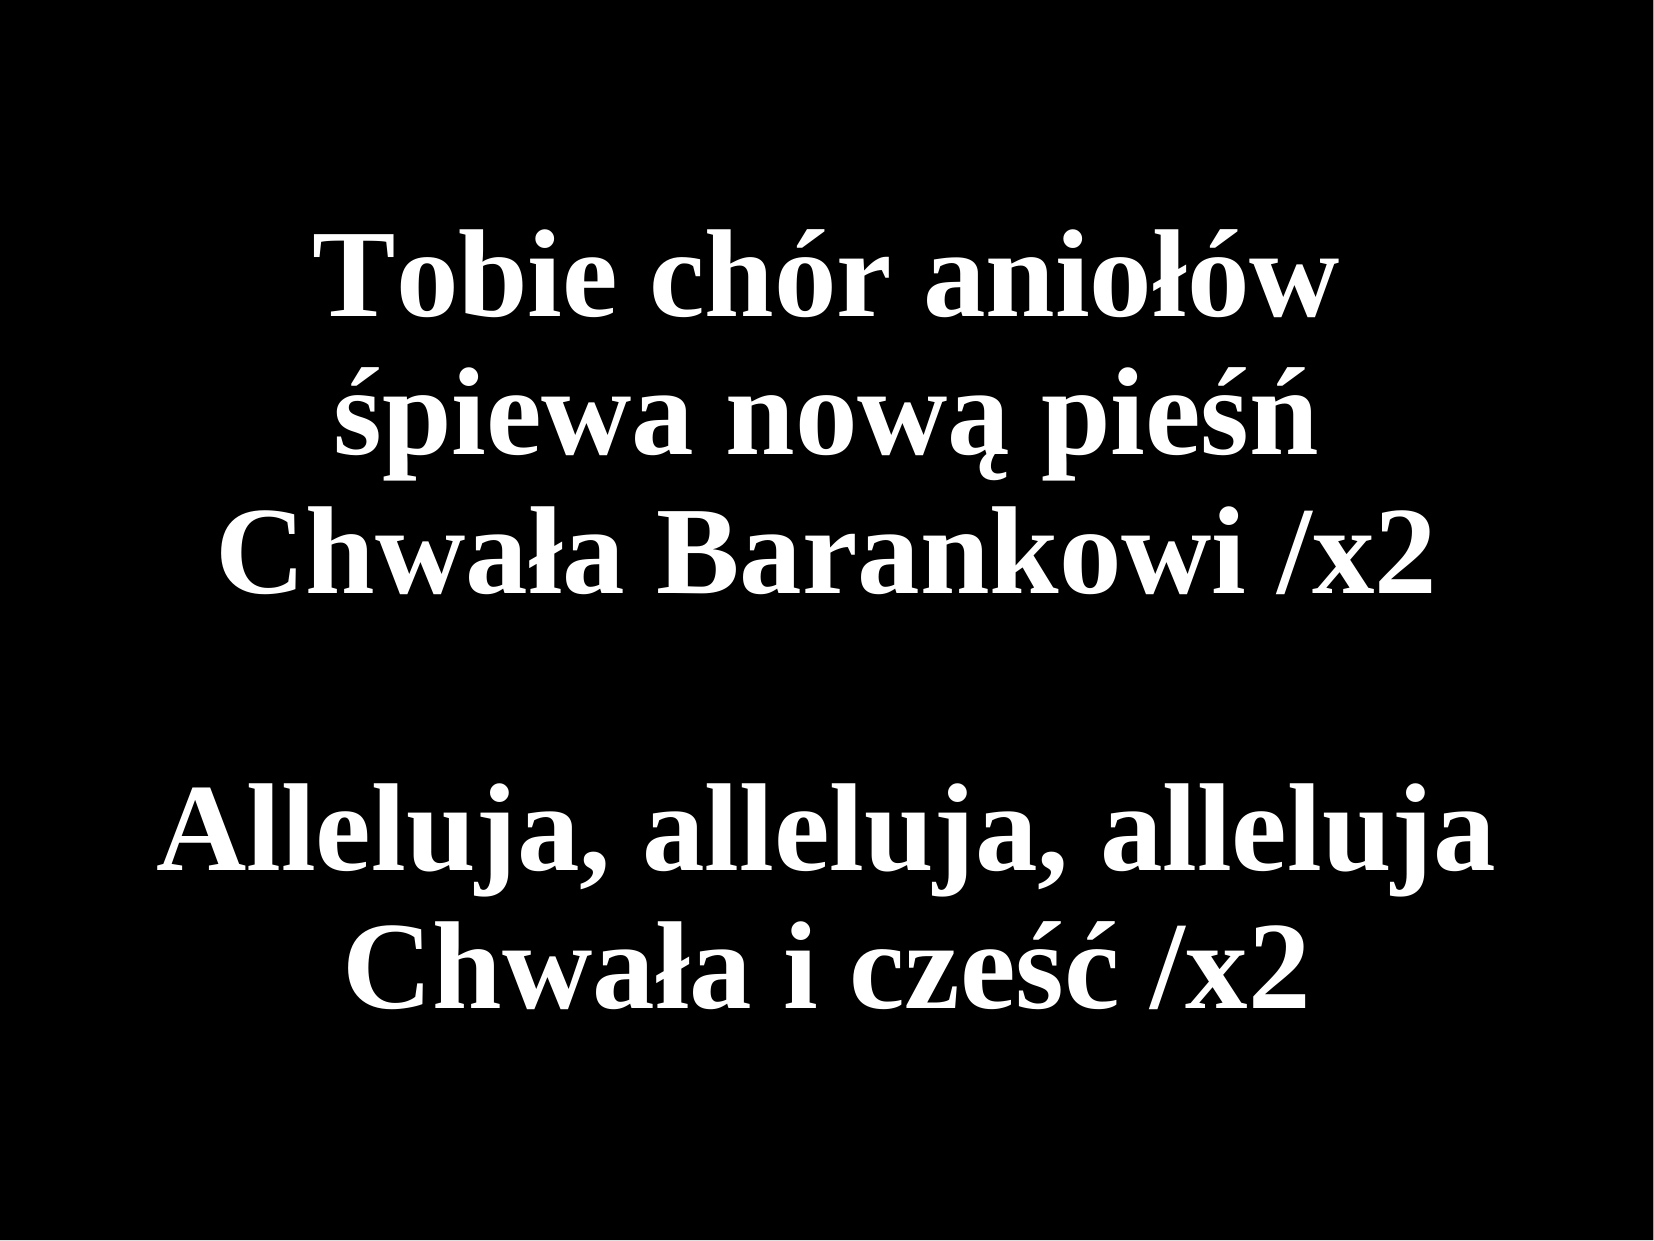

# Tobie chór aniołów śpiewa nową pieśń Chwała Barankowi /x2 Alleluja, alleluja, alleluja Chwała i cześć /x2